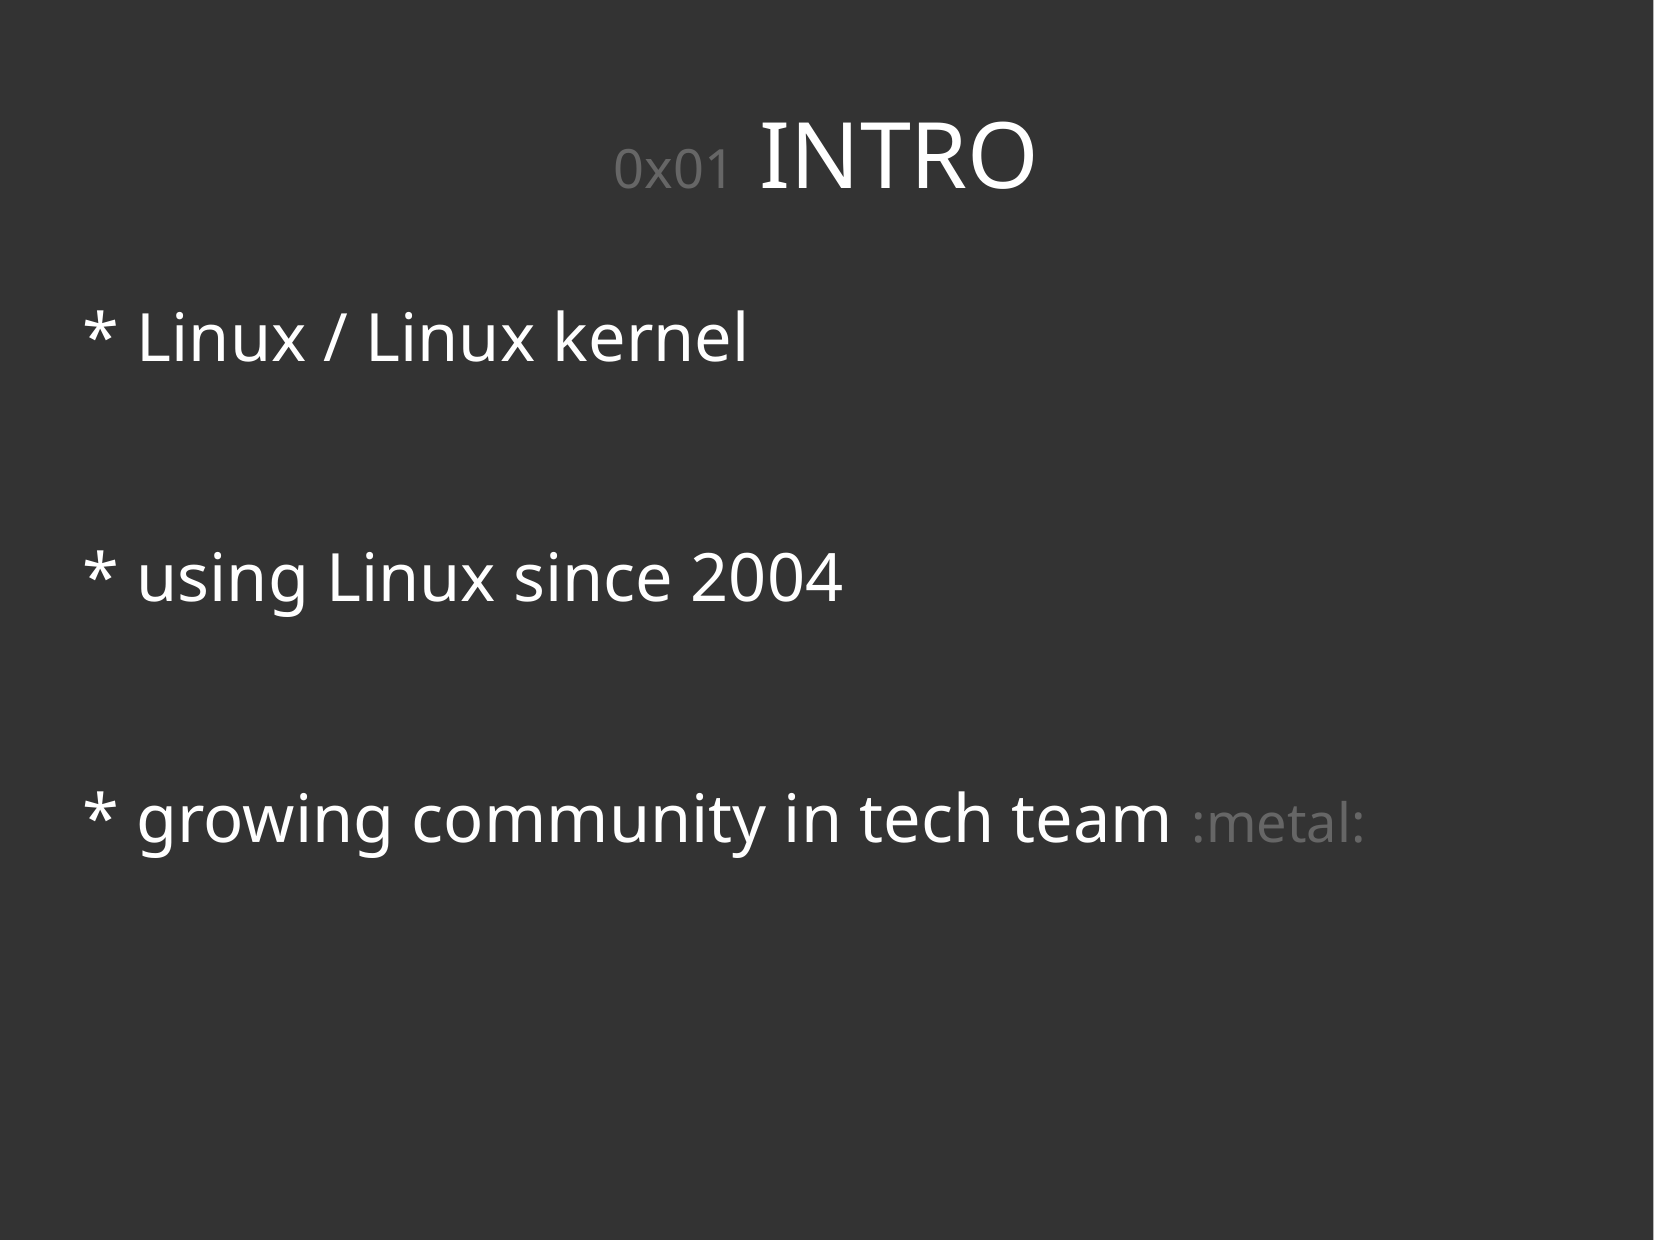

# 0x01 INTRO
* Linux / Linux kernel
* using Linux since 2004
* growing community in tech team :metal: